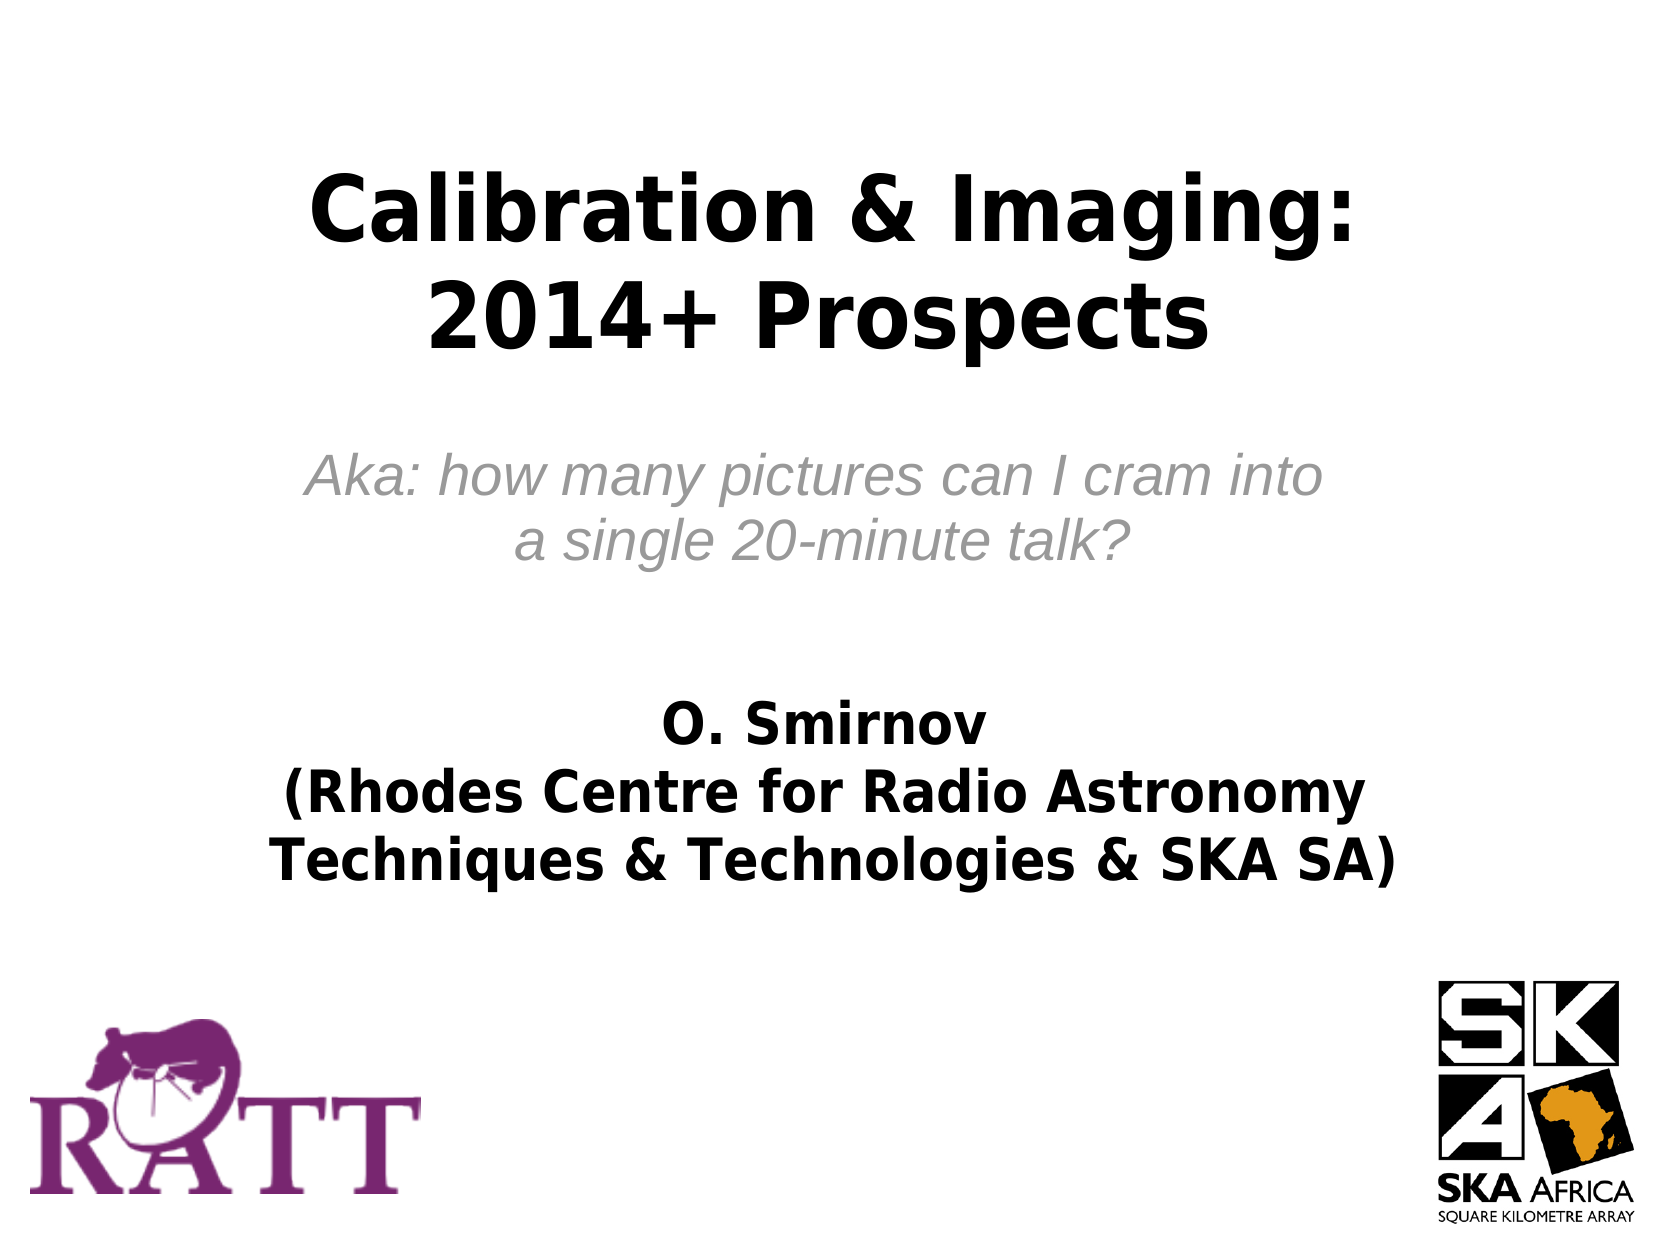

# Calibration & Imaging:
2014+ Prospects
O. Smirnov
(Rhodes Centre for Radio Astronomy
Techniques & Technologies & SKA SA)
Aka: how many pictures can I cram into
a single 20-minute talk?